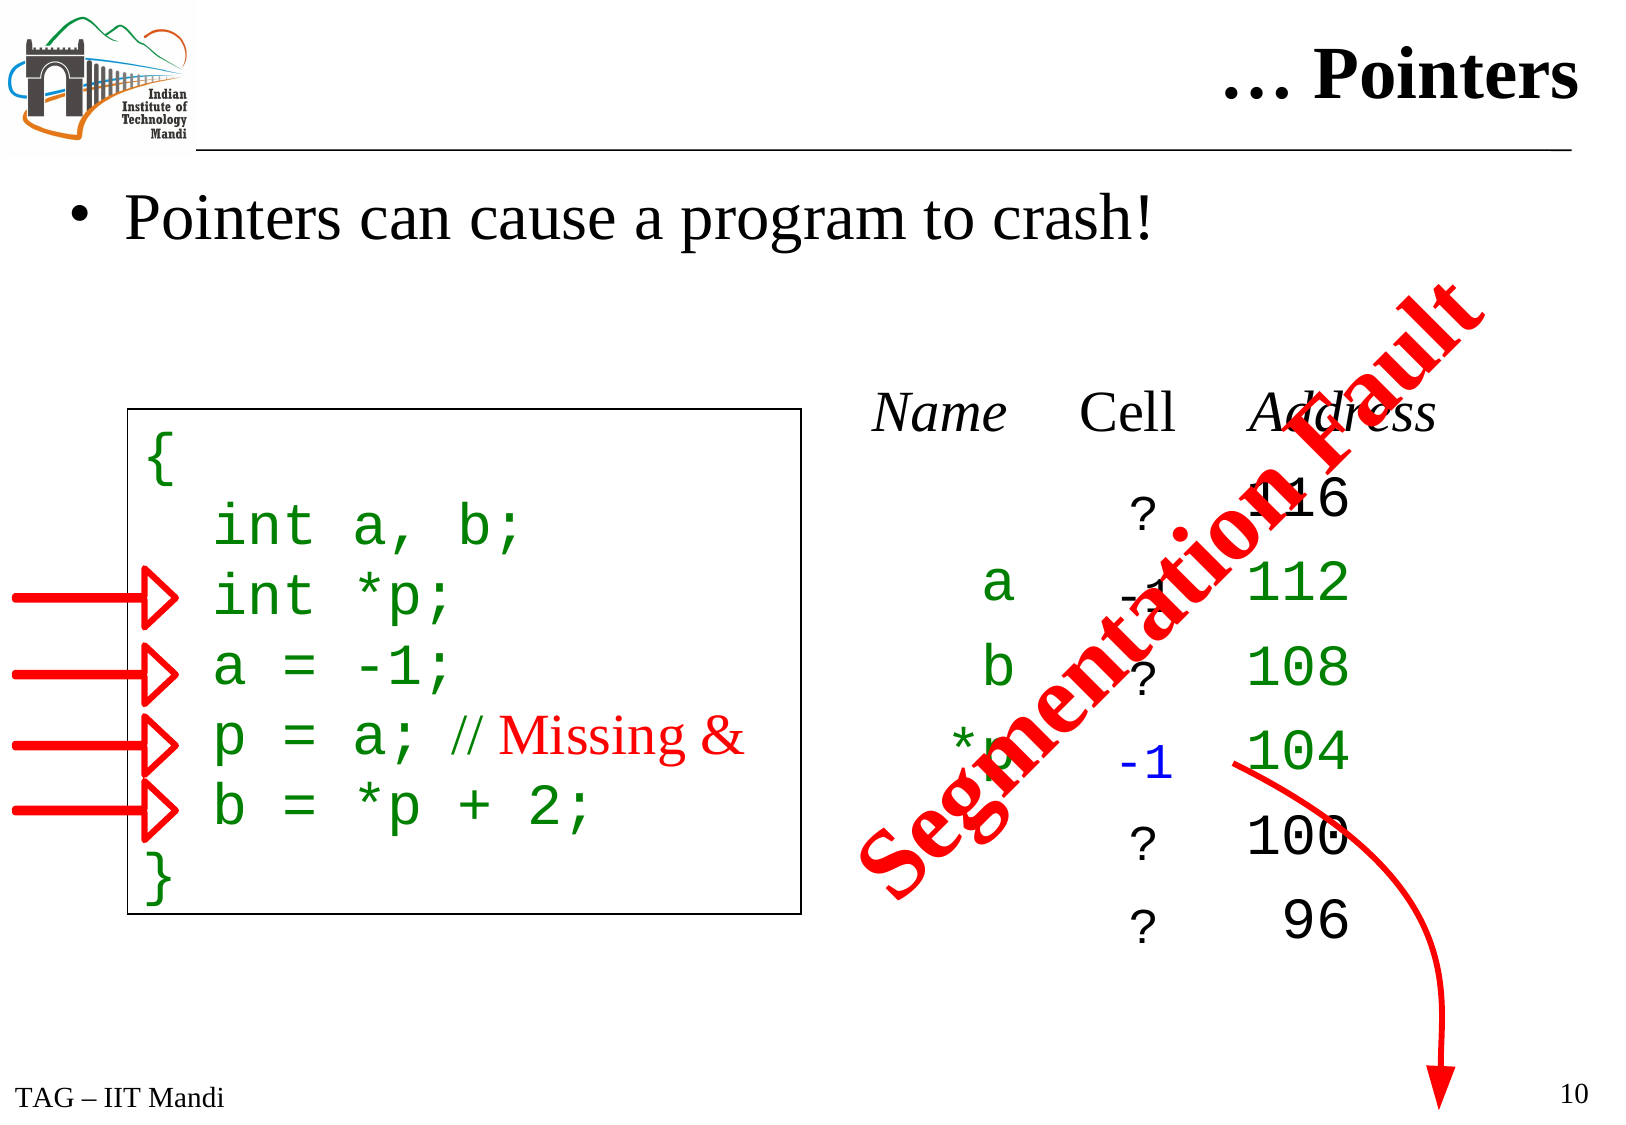

# … Pointers
Pointers can cause a program to crash!
Name	 Cell Address
 			116
 a				112
 b				108
*p				104
				100
				 96
{
 int a, b;
 int *p;
 a = -1;
 p = a; // Missing &
 b = *p + 2;
}
| ? |
| --- |
| ? |
| ? |
| ? |
| ? |
| ? |
| ? |
| --- |
| -1 |
| ? |
| -1 |
| ? |
| ? |
| ? |
| --- |
| -1 |
| ? |
| -1 |
| ? |
| ? |
| ? |
| --- |
| -1 |
| ? |
| ? |
| ? |
| ? |
Segmentation Fault